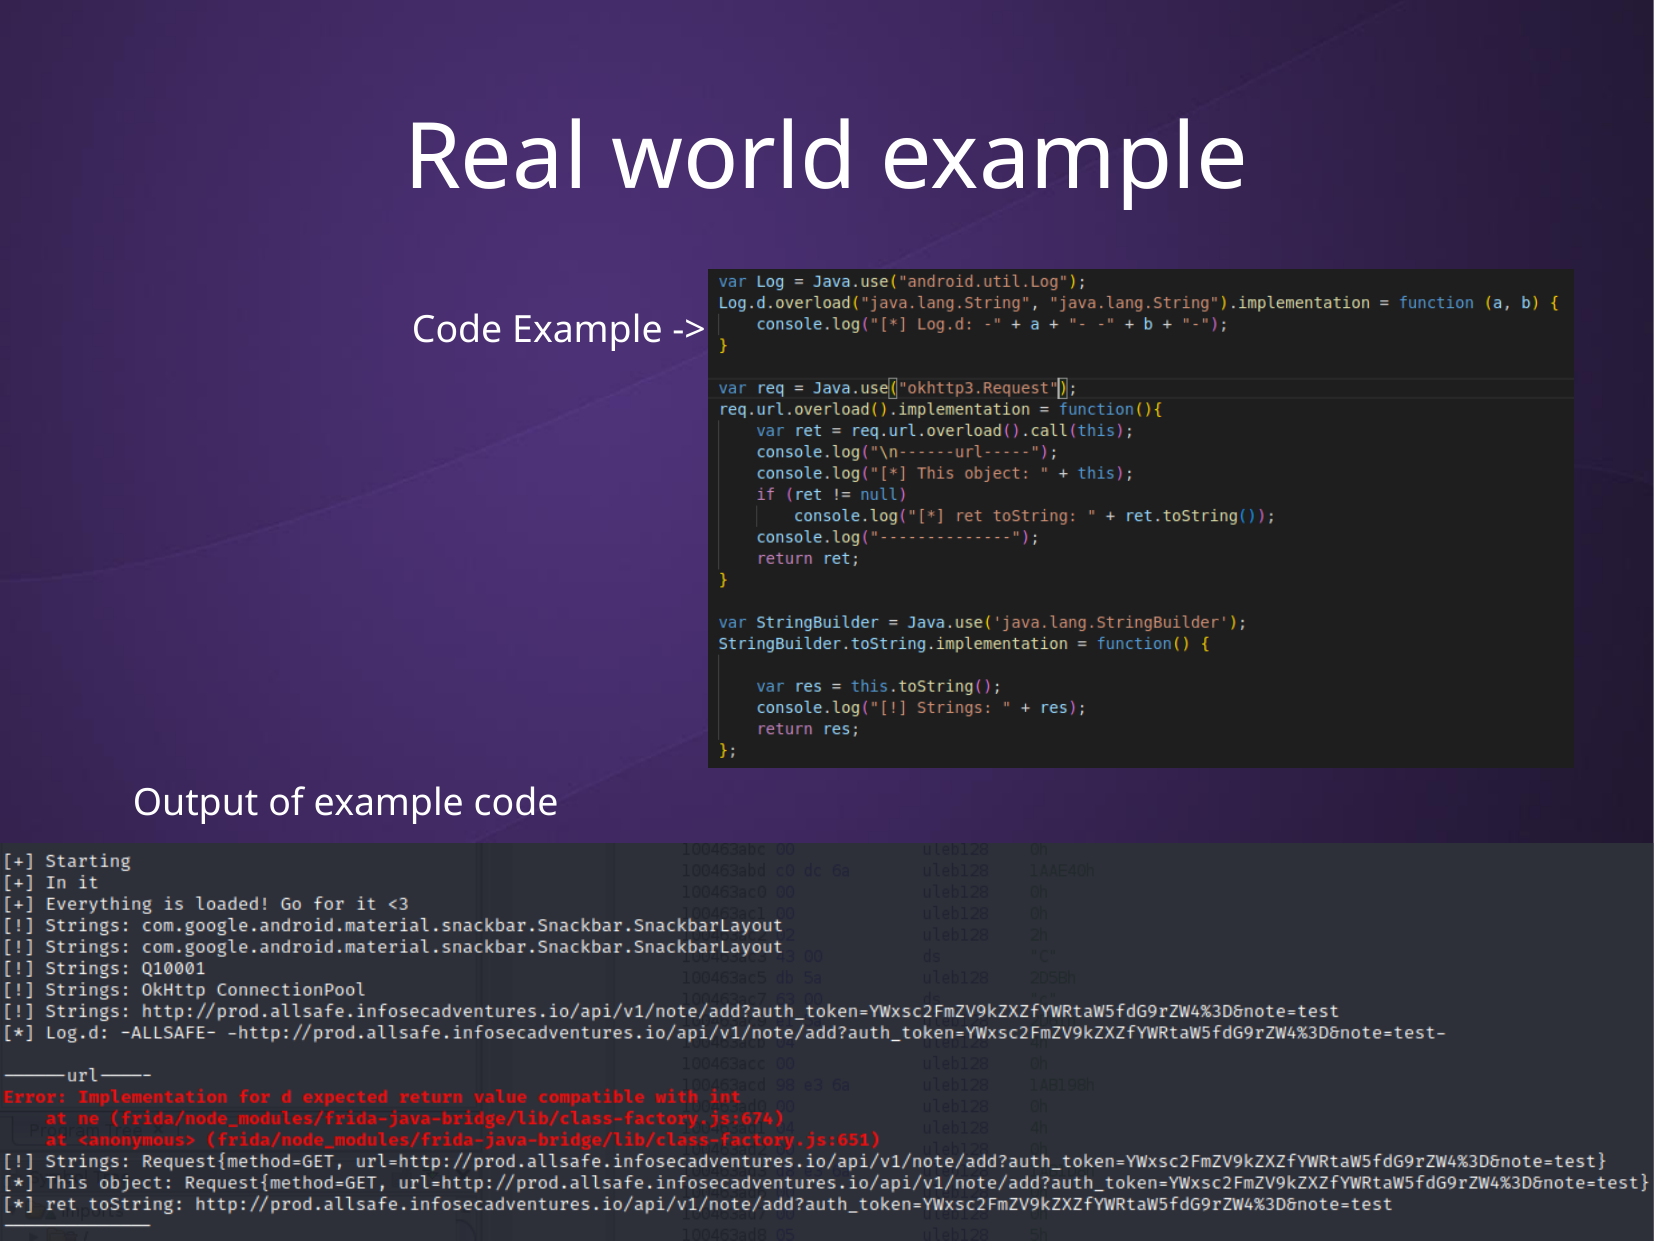

# Real world example
Code Example ->
Output of example code